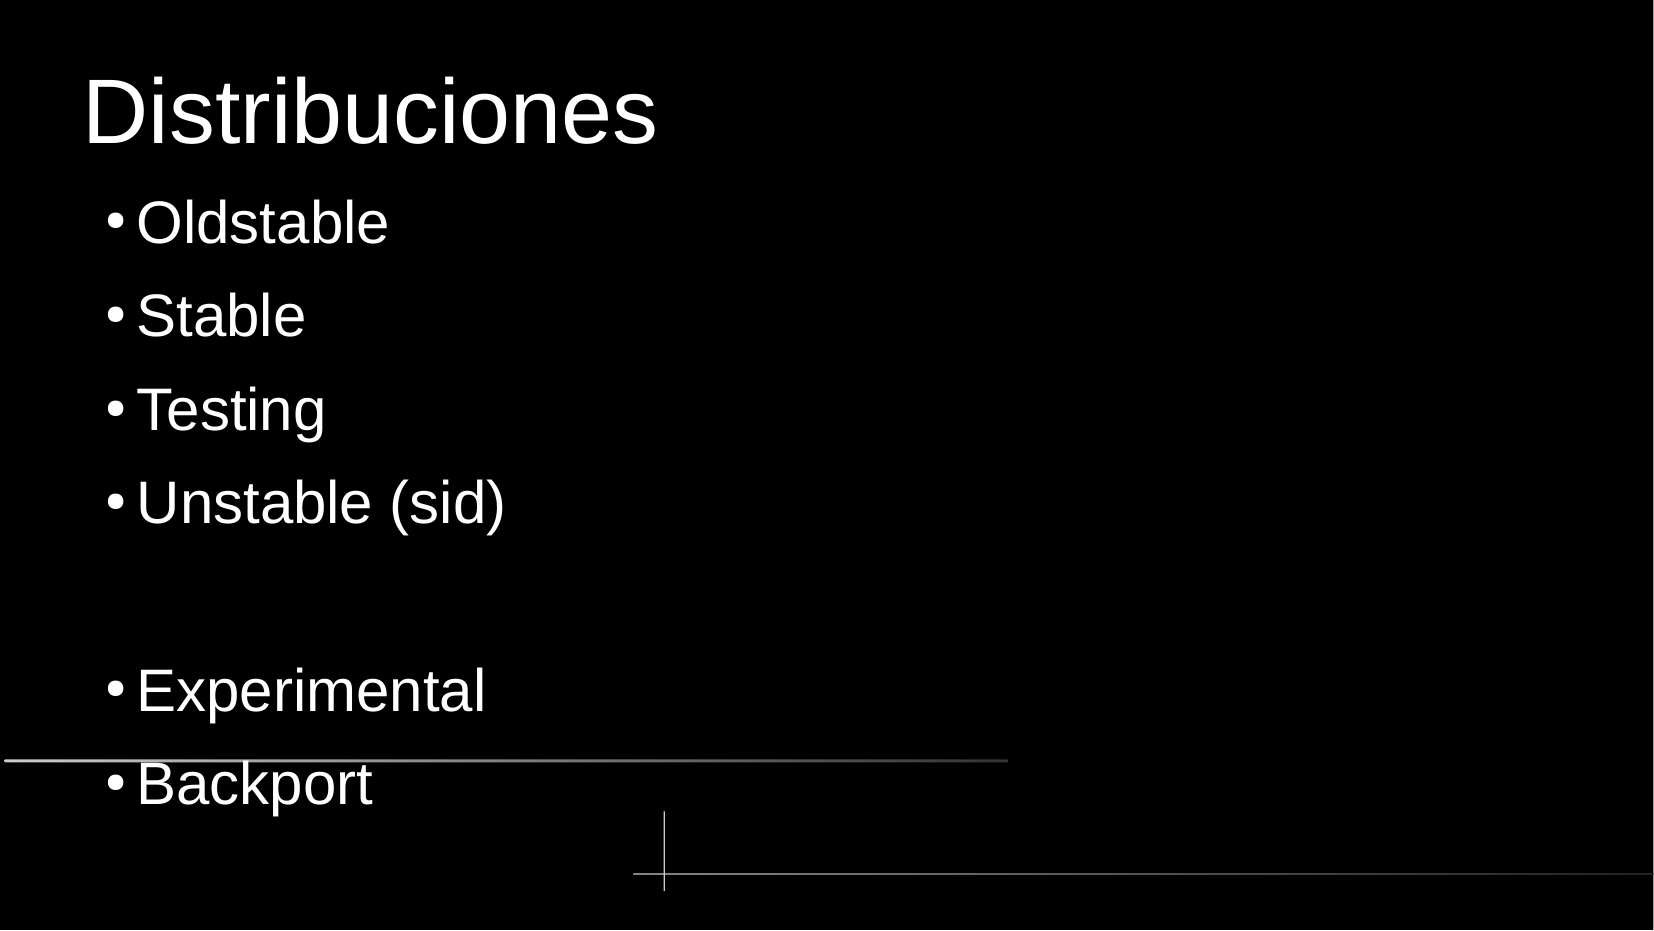

# Distribuciones
Oldstable
Stable
Testing
Unstable (sid)
Experimental
Backport